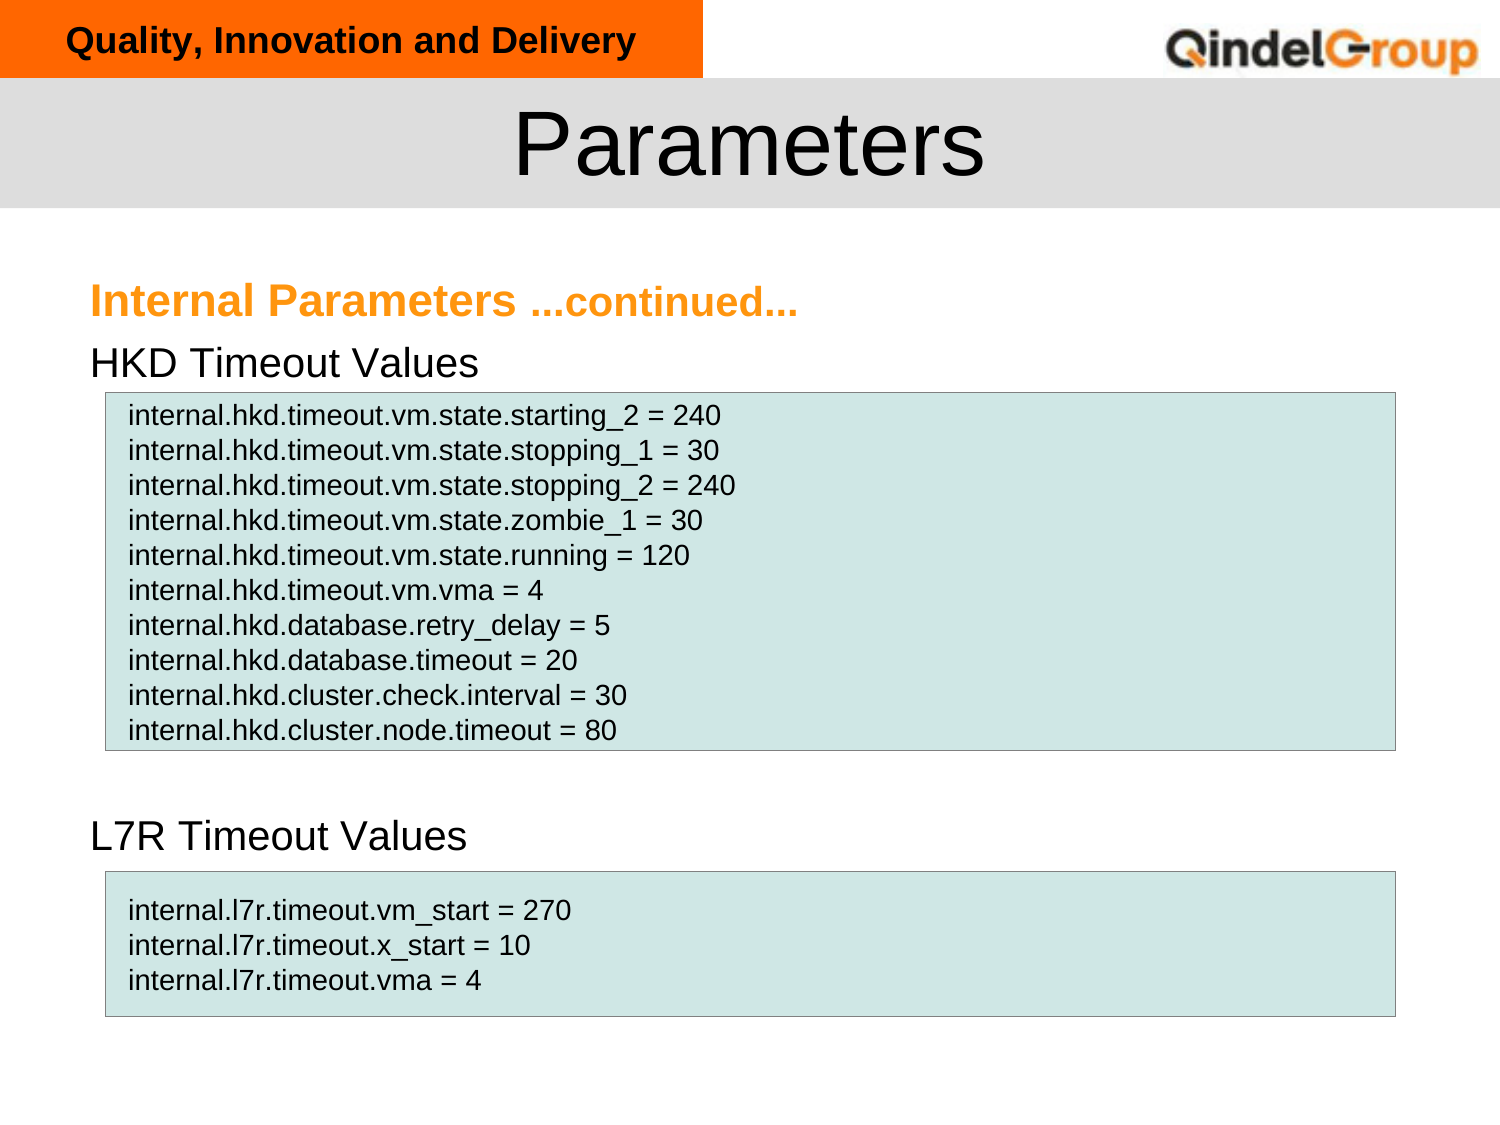

# Parameters
Internal Parameters ...continued...
HKD Timeout Values
L7R Timeout Values
 internal.hkd.timeout.vm.state.starting_2 = 240
 internal.hkd.timeout.vm.state.stopping_1 = 30
 internal.hkd.timeout.vm.state.stopping_2 = 240
 internal.hkd.timeout.vm.state.zombie_1 = 30
 internal.hkd.timeout.vm.state.running = 120
 internal.hkd.timeout.vm.vma = 4
 internal.hkd.database.retry_delay = 5
 internal.hkd.database.timeout = 20
 internal.hkd.cluster.check.interval = 30
 internal.hkd.cluster.node.timeout = 80
 internal.l7r.timeout.vm_start = 270
 internal.l7r.timeout.x_start = 10
 internal.l7r.timeout.vma = 4